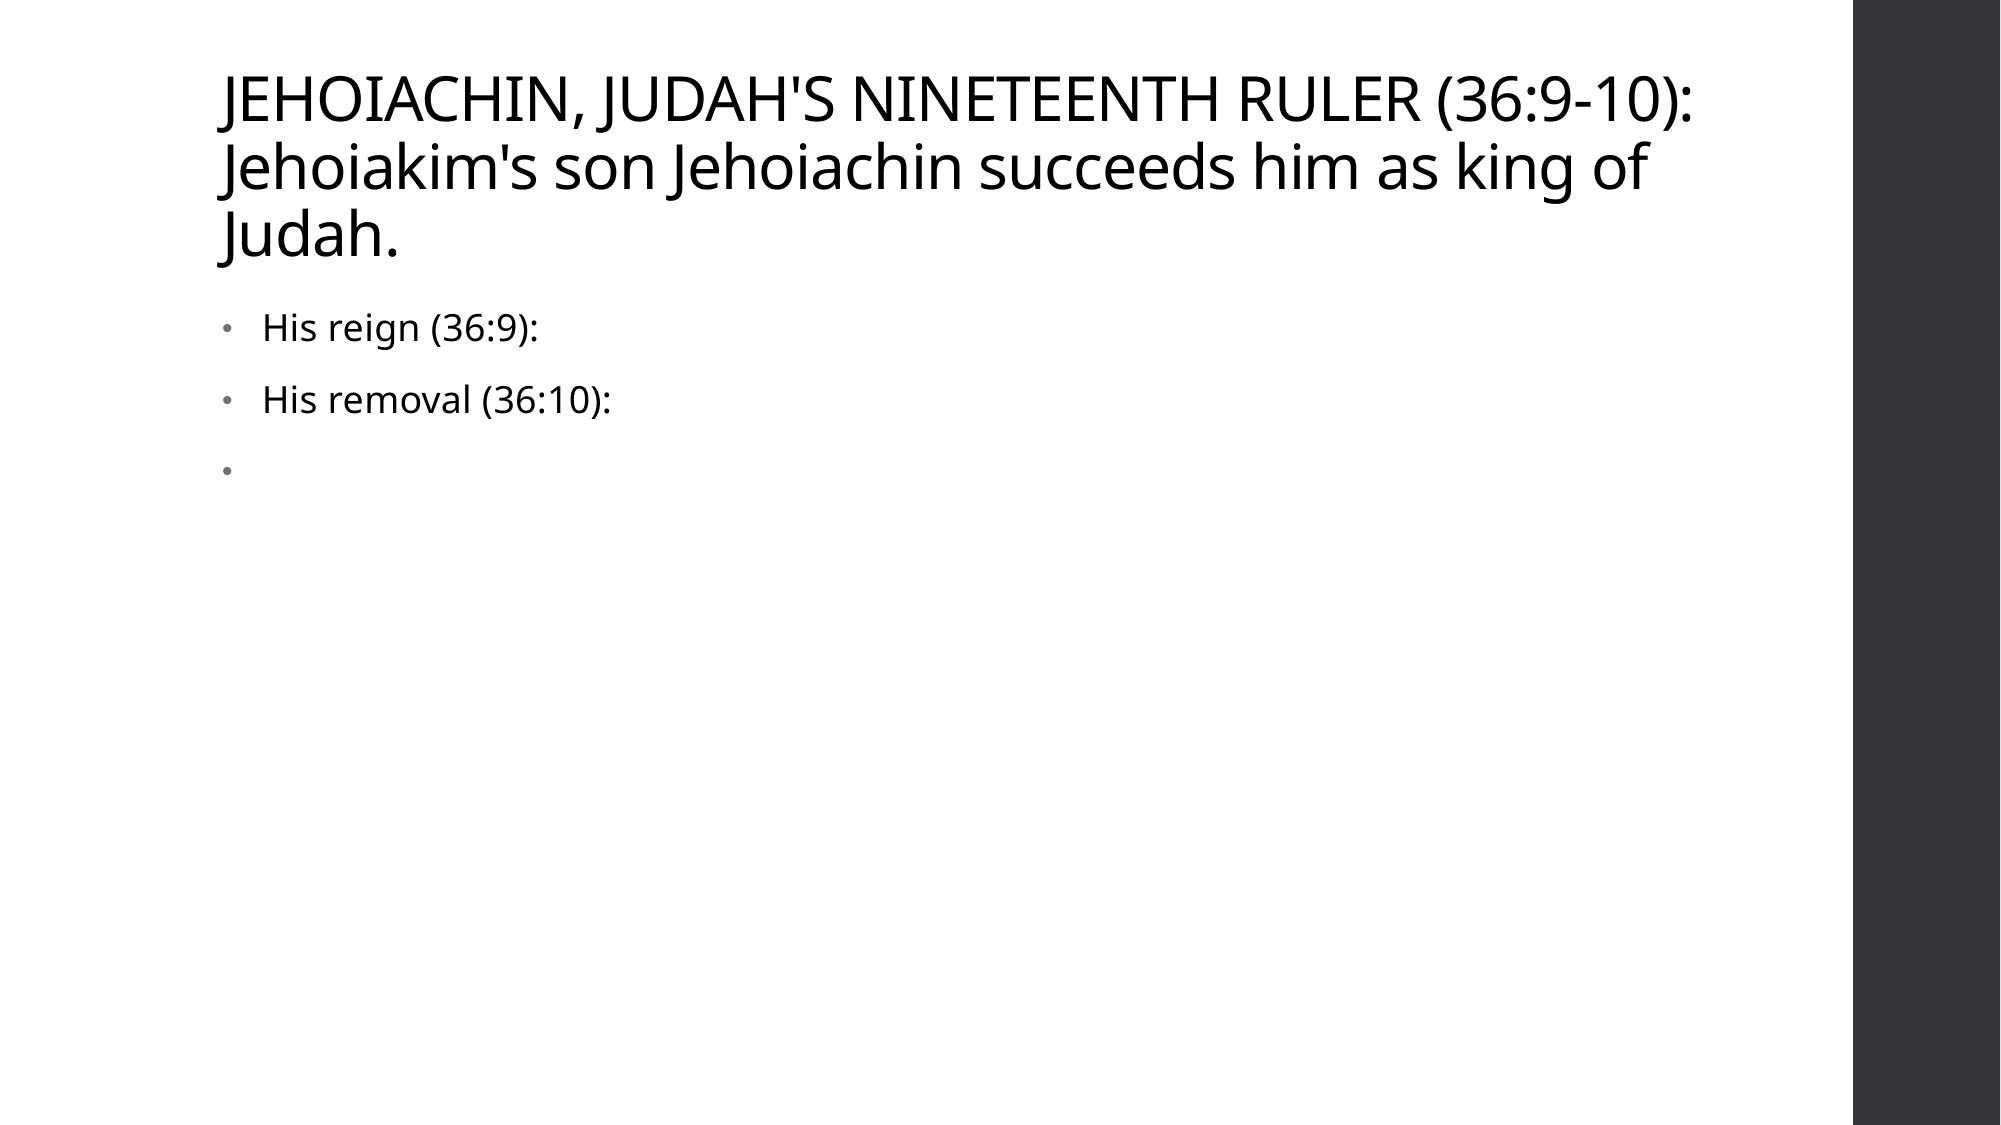

# JEHOIACHIN, JUDAH'S NINETEENTH RULER (36:9-10): Jehoiakim's son Jehoiachin succeeds him as king of Judah.
 His reign (36:9):
 His removal (36:10):